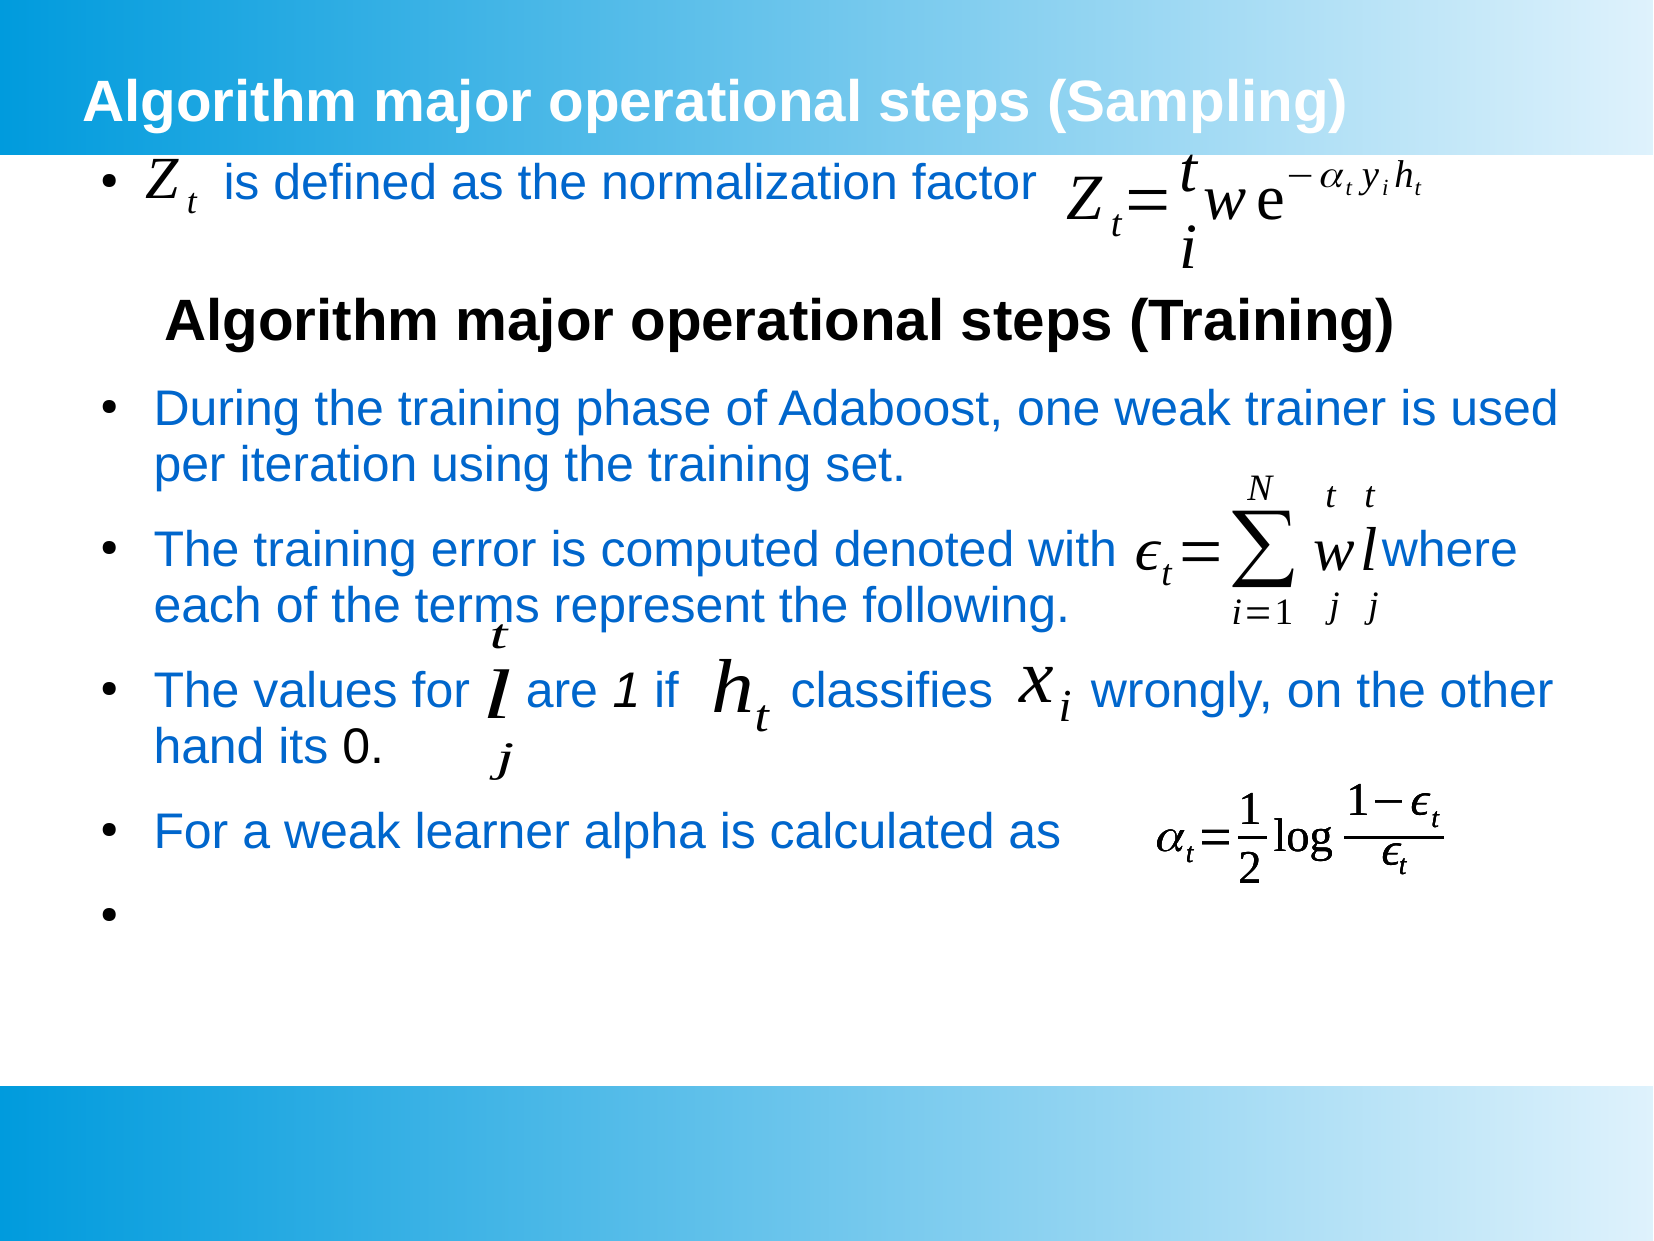

# Algorithm major operational steps (Sampling)
 is defined as the normalization factor
During the training phase of Adaboost, one weak trainer is used per iteration using the training set.
The training error is computed denoted with where each of the terms represent the following.
The values for are 1 if classifies wrongly, on the other hand its 0.
For a weak learner alpha is calculated as
Algorithm major operational steps (Training)